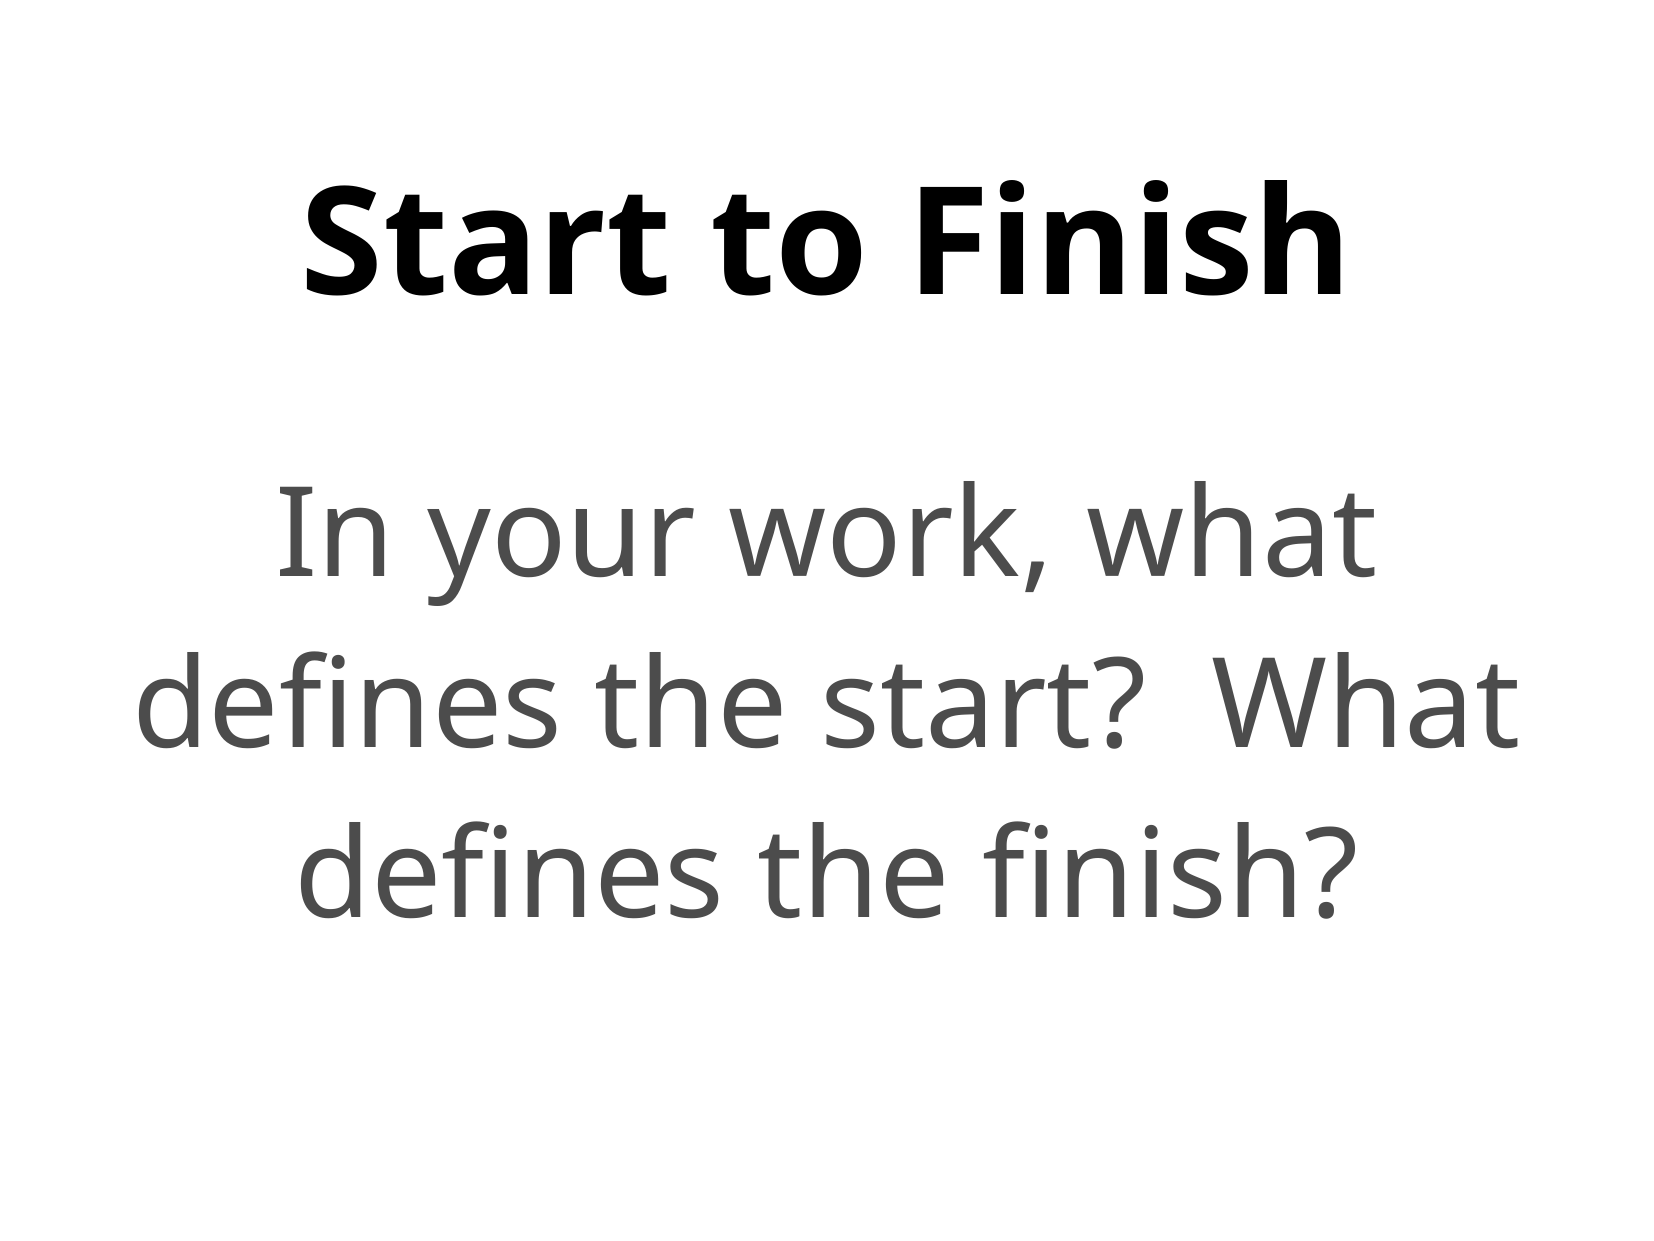

# Start to Finish
In your work, what defines the start? What defines the finish?